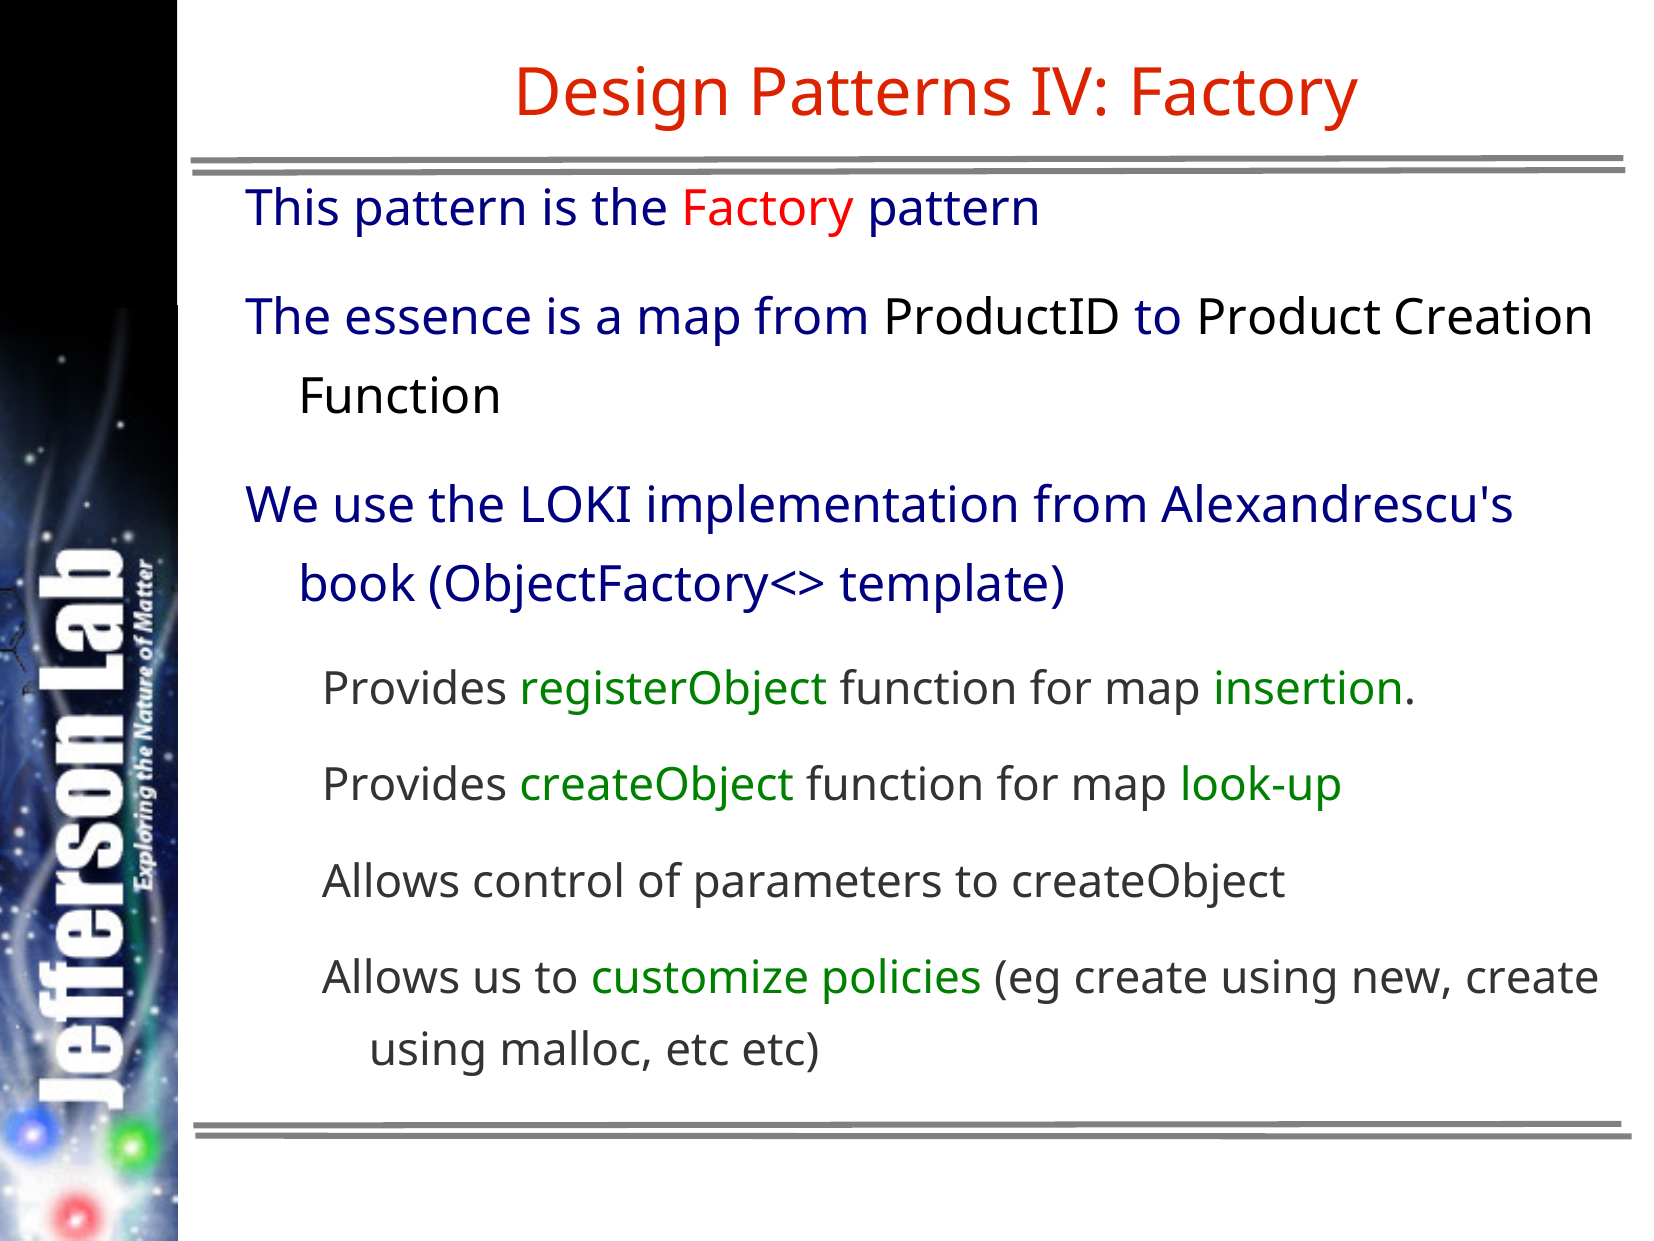

# Design Patterns IV: Factory
This pattern is the Factory pattern
The essence is a map from ProductID to Product Creation Function
We use the LOKI implementation from Alexandrescu's book (ObjectFactory<> template)
Provides registerObject function for map insertion.
Provides createObject function for map look-up
Allows control of parameters to createObject
Allows us to customize policies (eg create using new, create using malloc, etc etc)